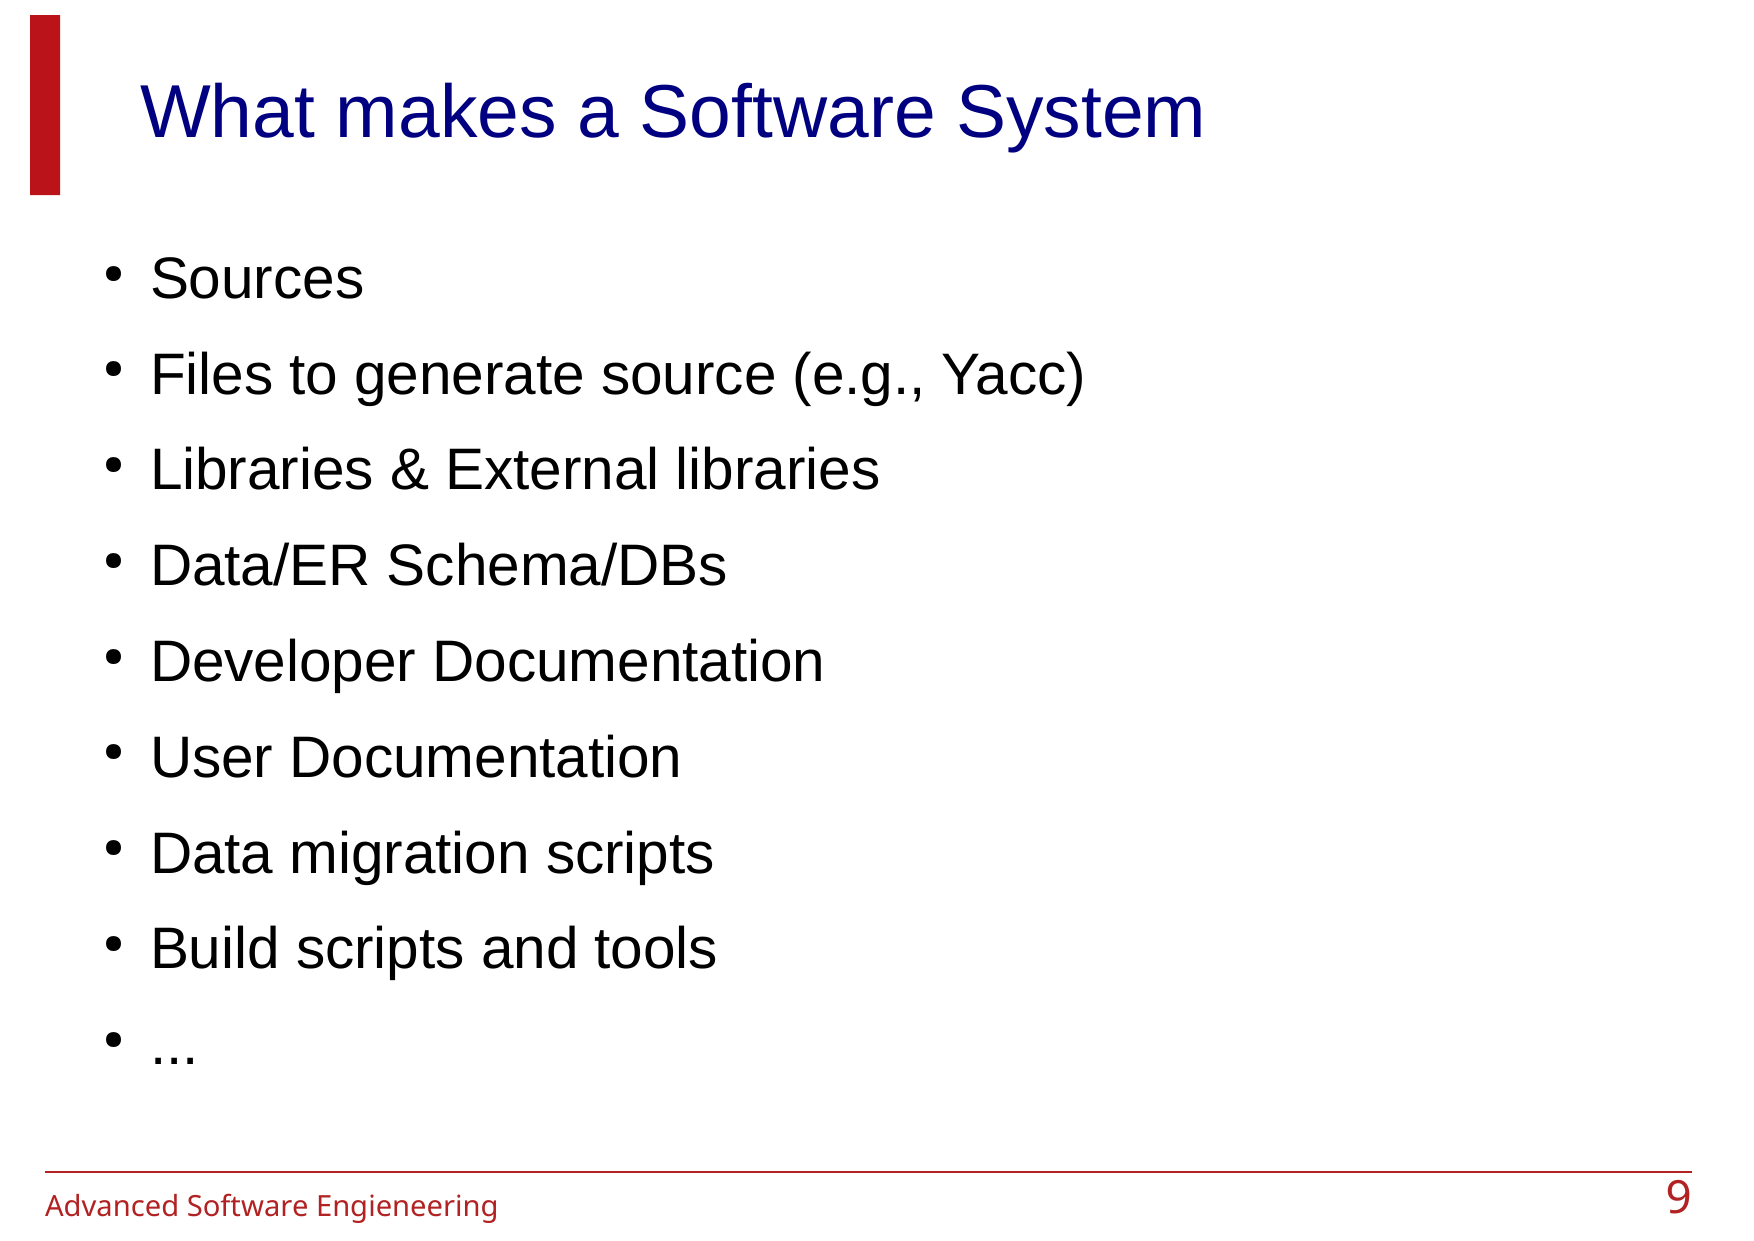

# What makes a Software System
Sources
Files to generate source (e.g., Yacc)
Libraries & External libraries
Data/ER Schema/DBs
Developer Documentation
User Documentation
Data migration scripts
Build scripts and tools
...
9
Advanced Software Engieneering